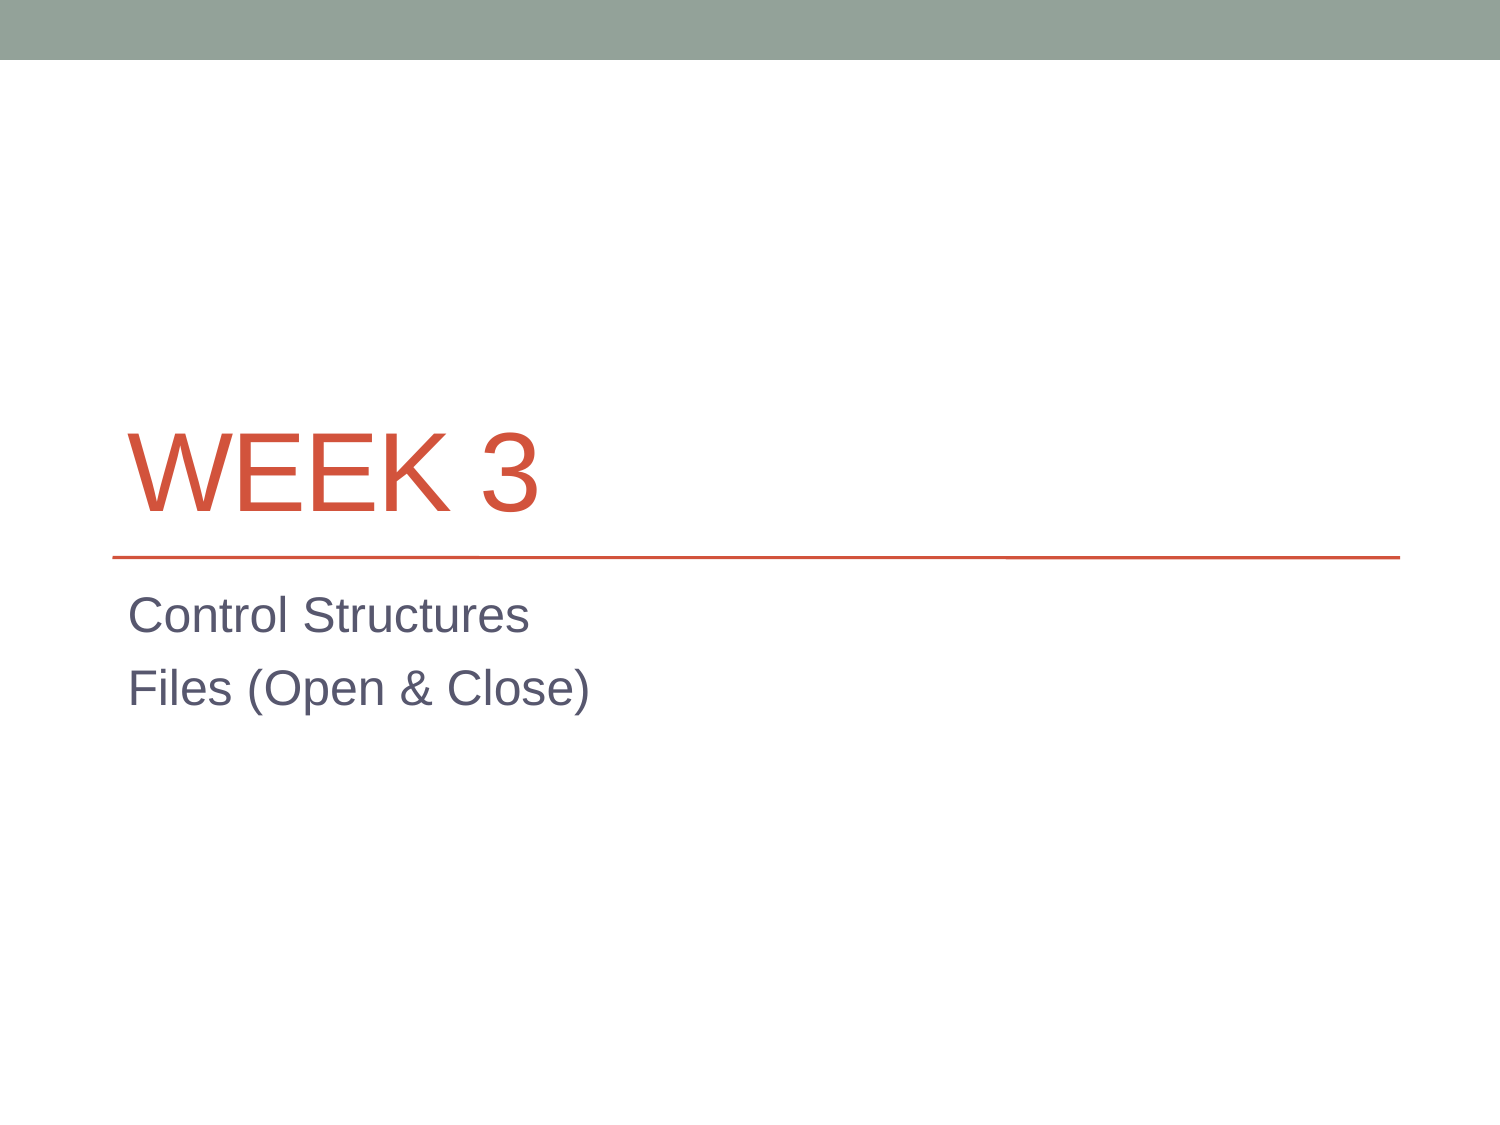

# Week 3
Control Structures
Files (Open & Close)